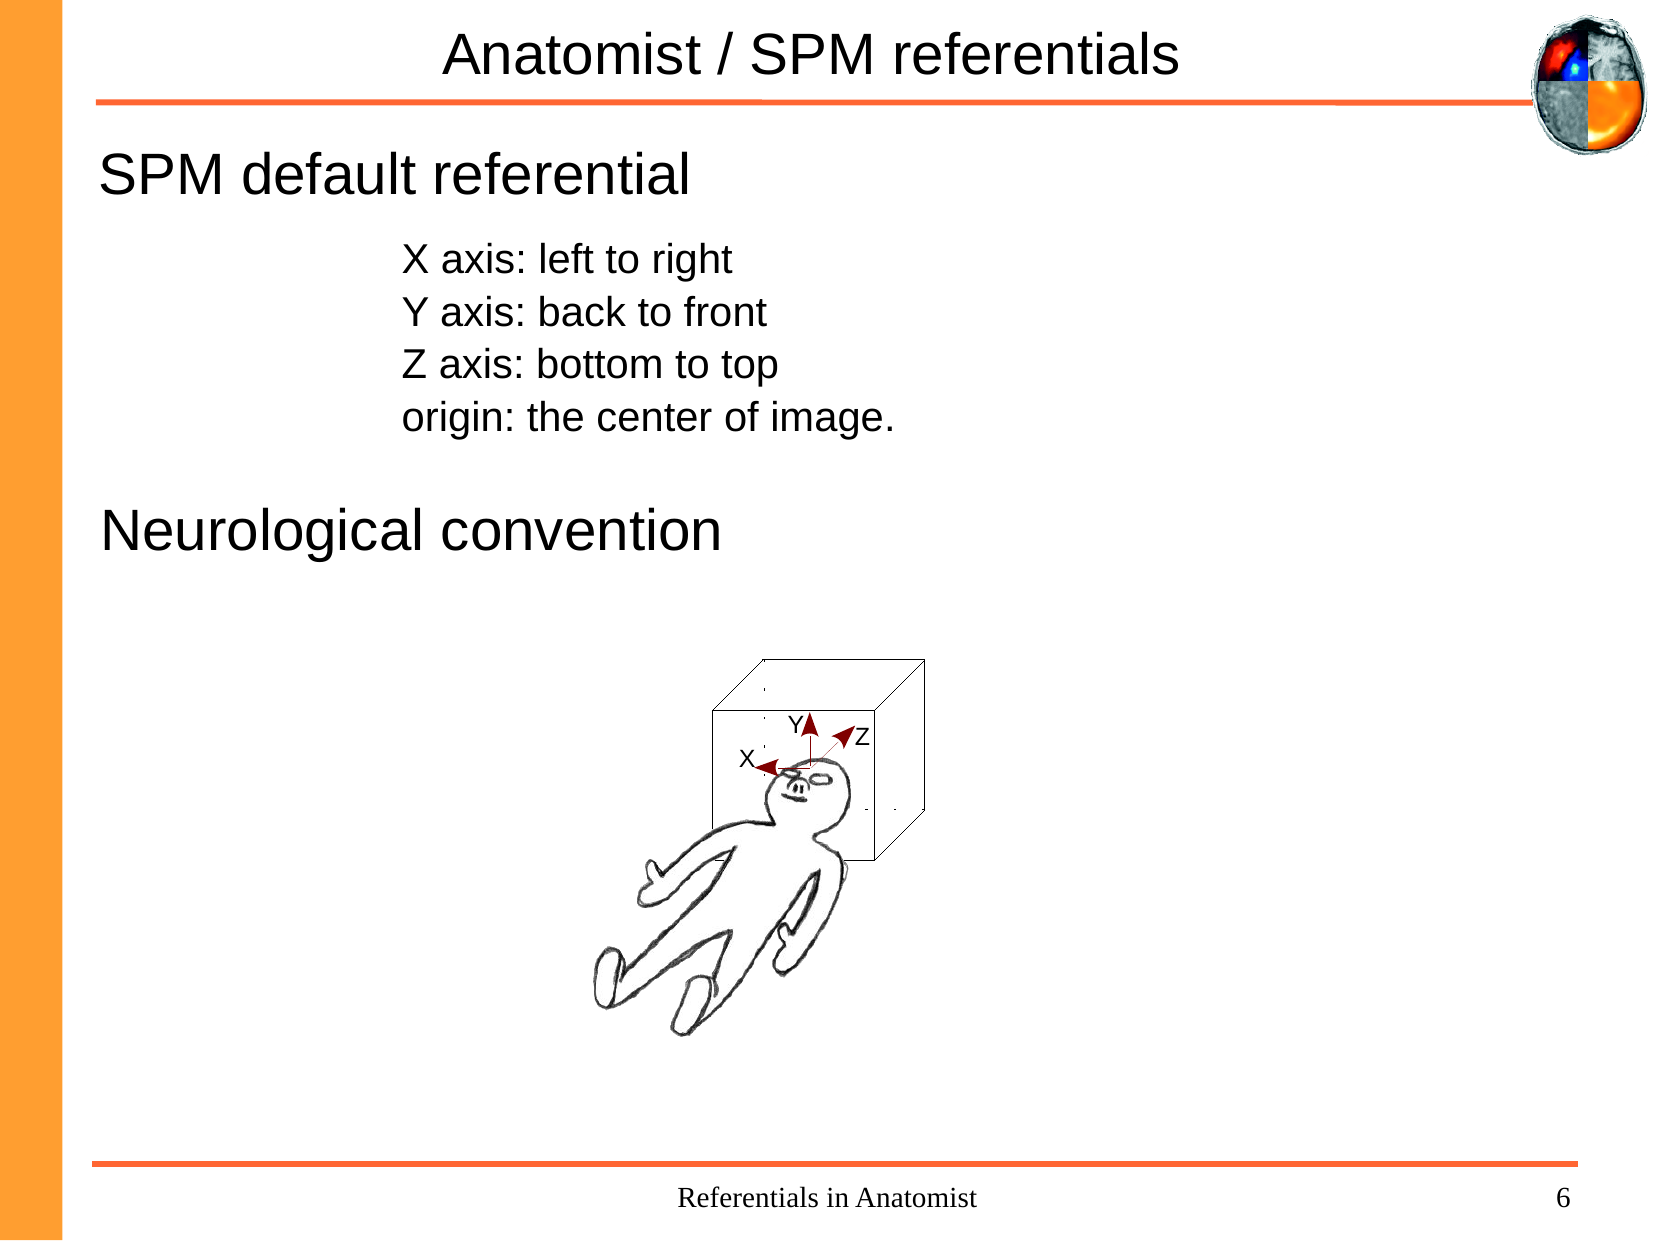

# Anatomist / SPM referentials
 SPM default referential
X axis: left to right
Y axis: back to front
Z axis: bottom to top
origin: the center of image.
Neurological convention
Y
Z
X
Referentials in Anatomist
6